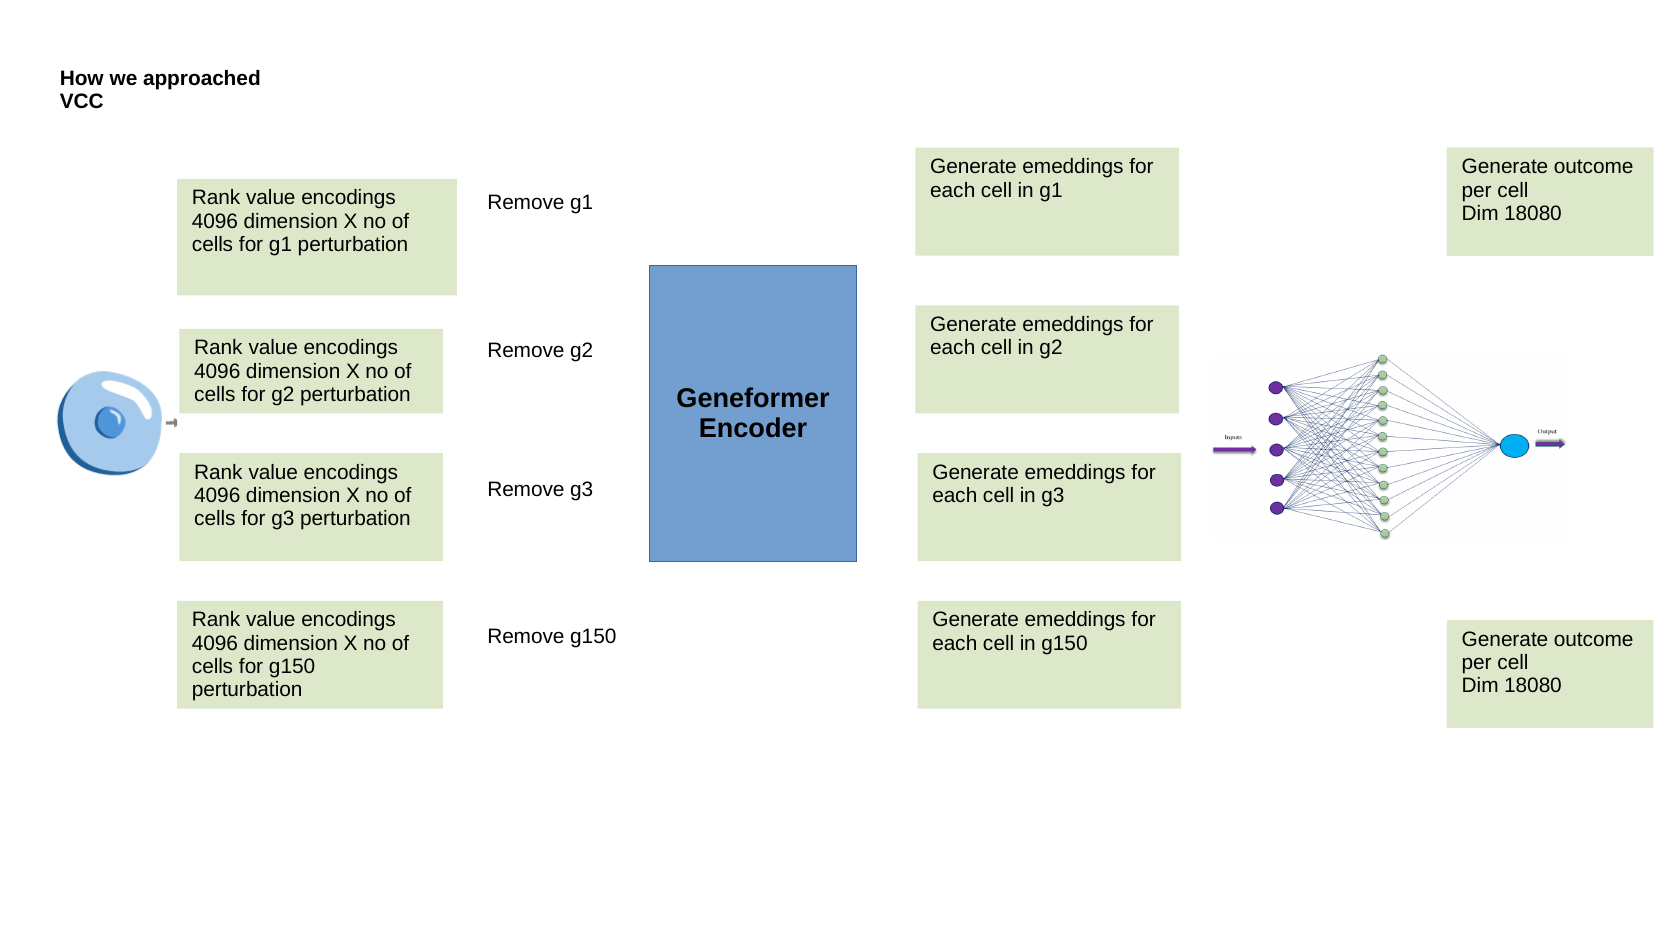

How we approached VCC
Generate emeddings for each cell in g1
Generate outcome per cell
Generate outcome per cell
Dim 18080
Rank value encodings
4096 dimension X no of cells for g1 perturbation
Remove g1
Geneformer Encoder
Generate emeddings for each cell in g2
Rank value encodings
4096 dimension X no of cells for g2 perturbation
Remove g2
Rank value encodings
4096 dimension X no of cells for g3 perturbation
Generate emeddings for each cell in g3
Remove g3
Rank value encodings
4096 dimension X no of cells for g150 perturbation
Generate emeddings for each cell in g150
Remove g150
Generate outcome per cell
Dim 18080